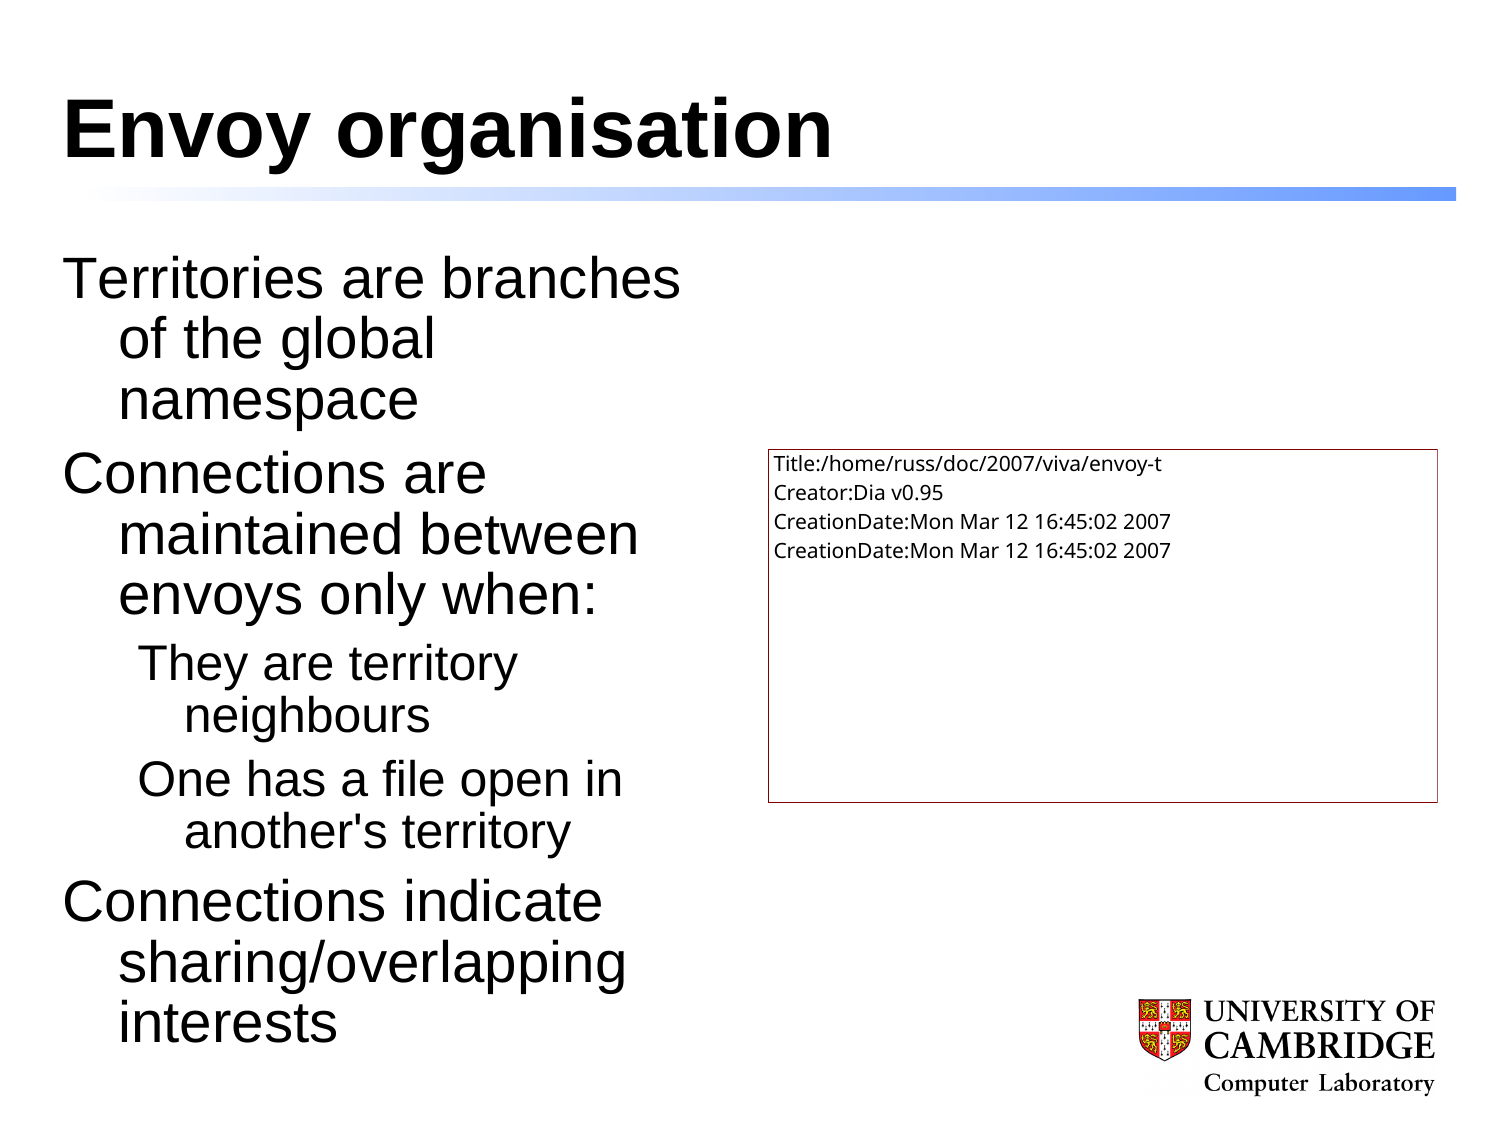

# Envoy organisation
Territories are branches of the global namespace
Connections are maintained between envoys only when:
They are territory neighbours
One has a file open in another's territory
Connections indicate sharing/overlapping interests